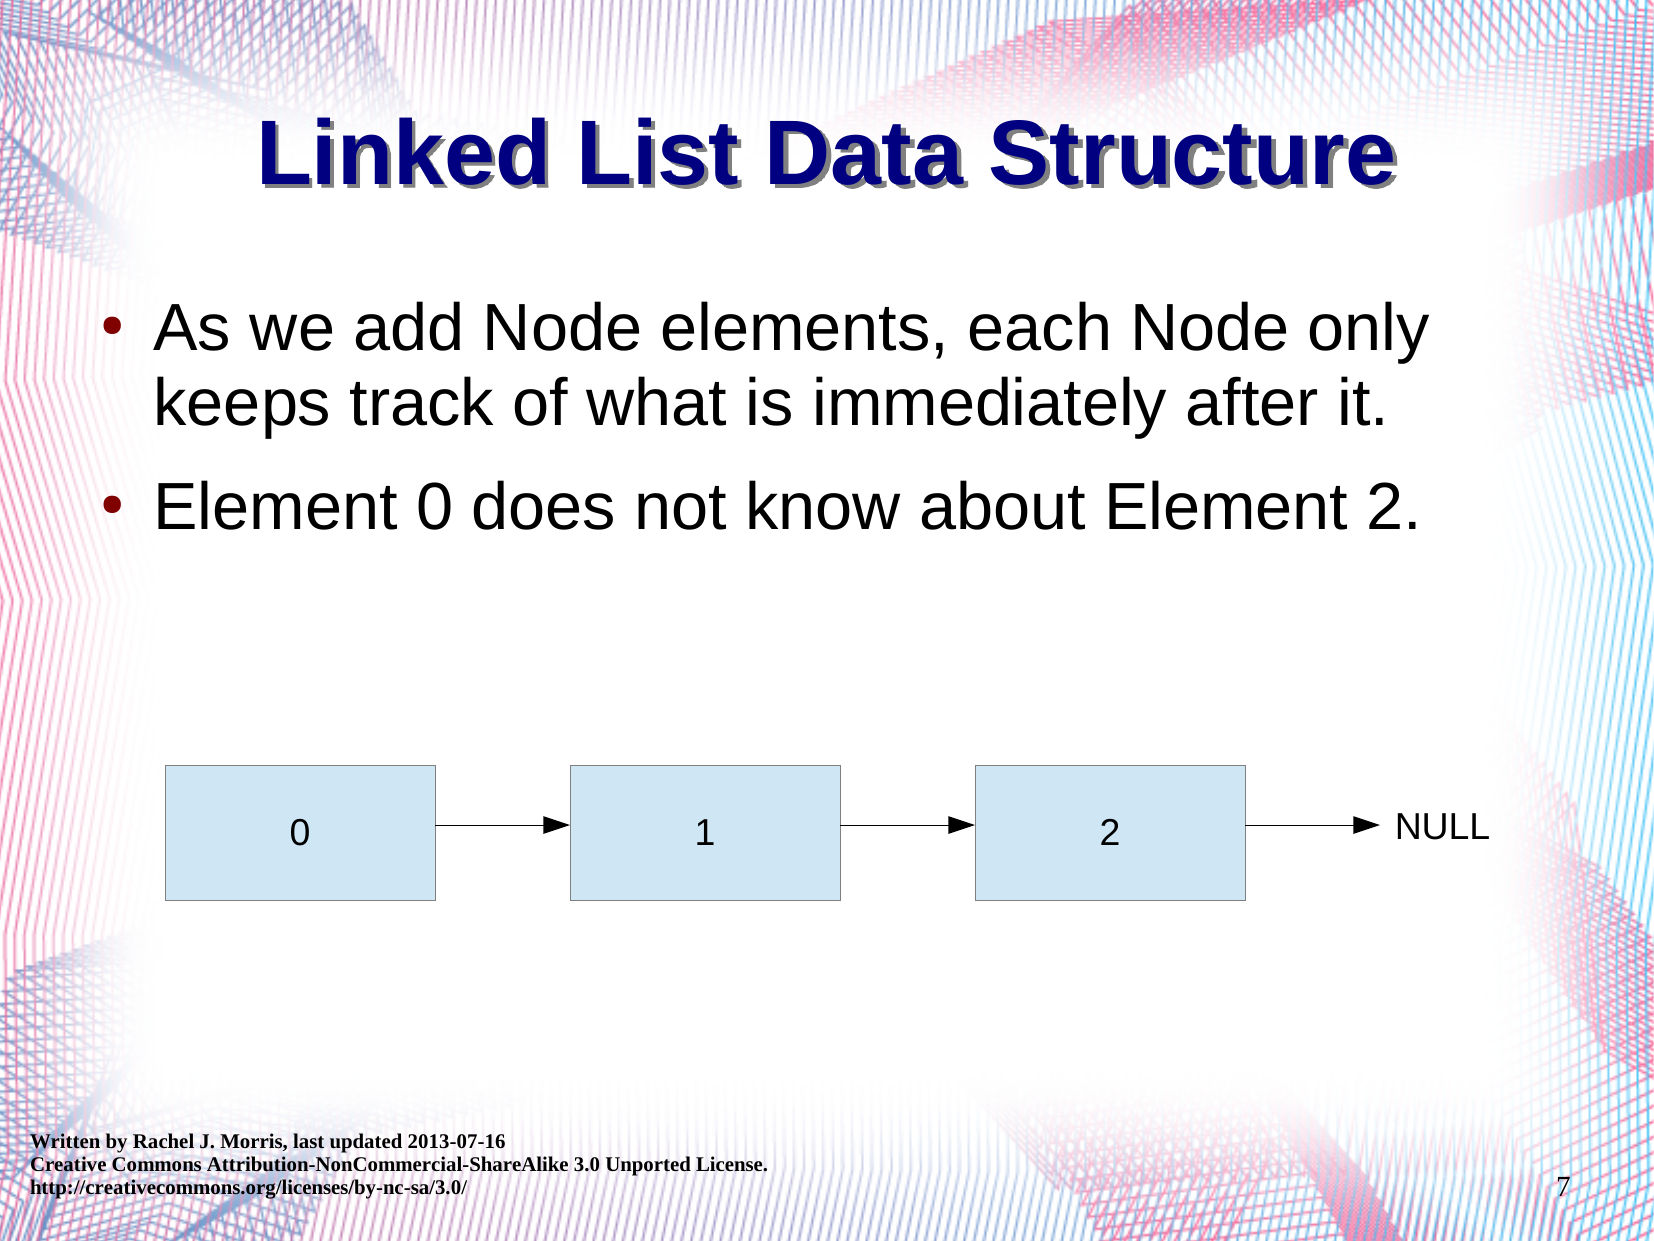

# Linked List Data Structure
As we add Node elements, each Node only keeps track of what is immediately after it.
Element 0 does not know about Element 2.
0
1
2
NULL
7